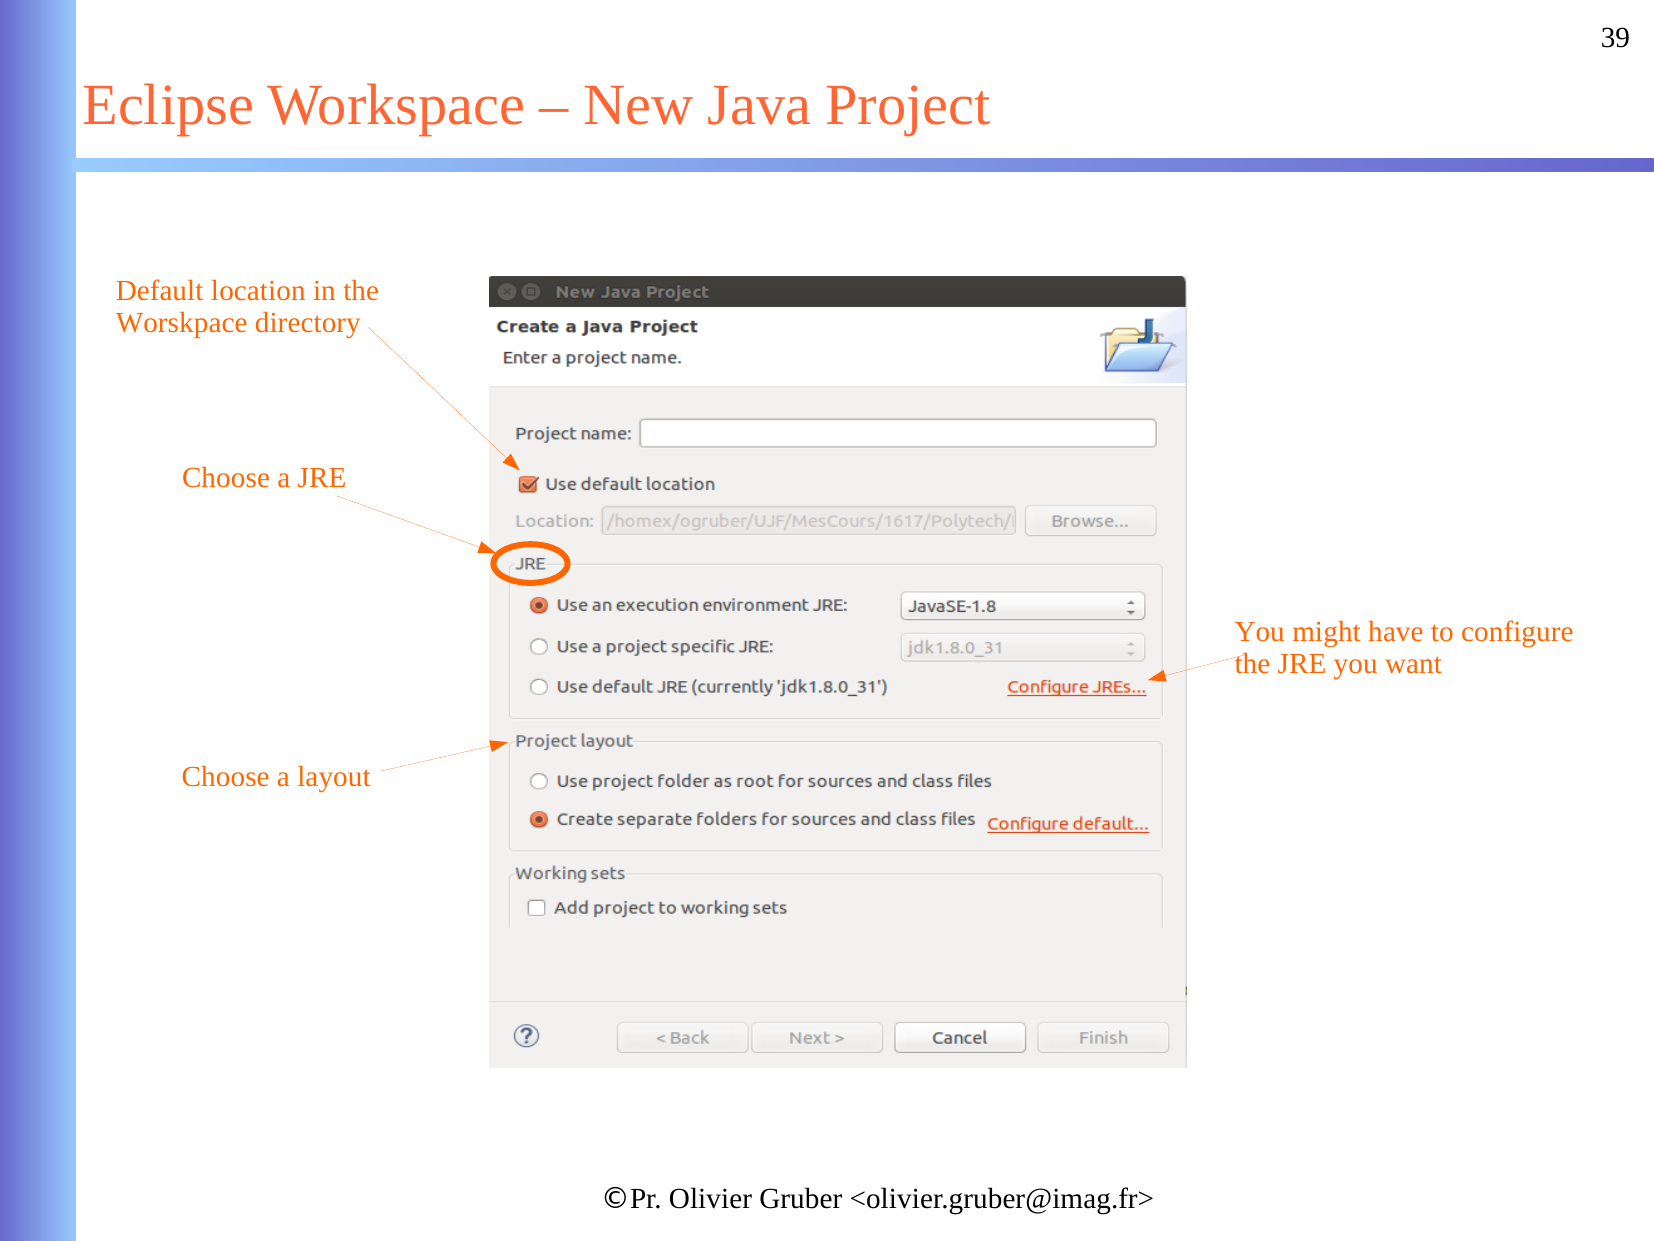

39
# Eclipse Workspace – New Java Project
Default location in the
Worskpace directory
Choose a JRE
You might have to configure
the JRE you want
Choose a layout